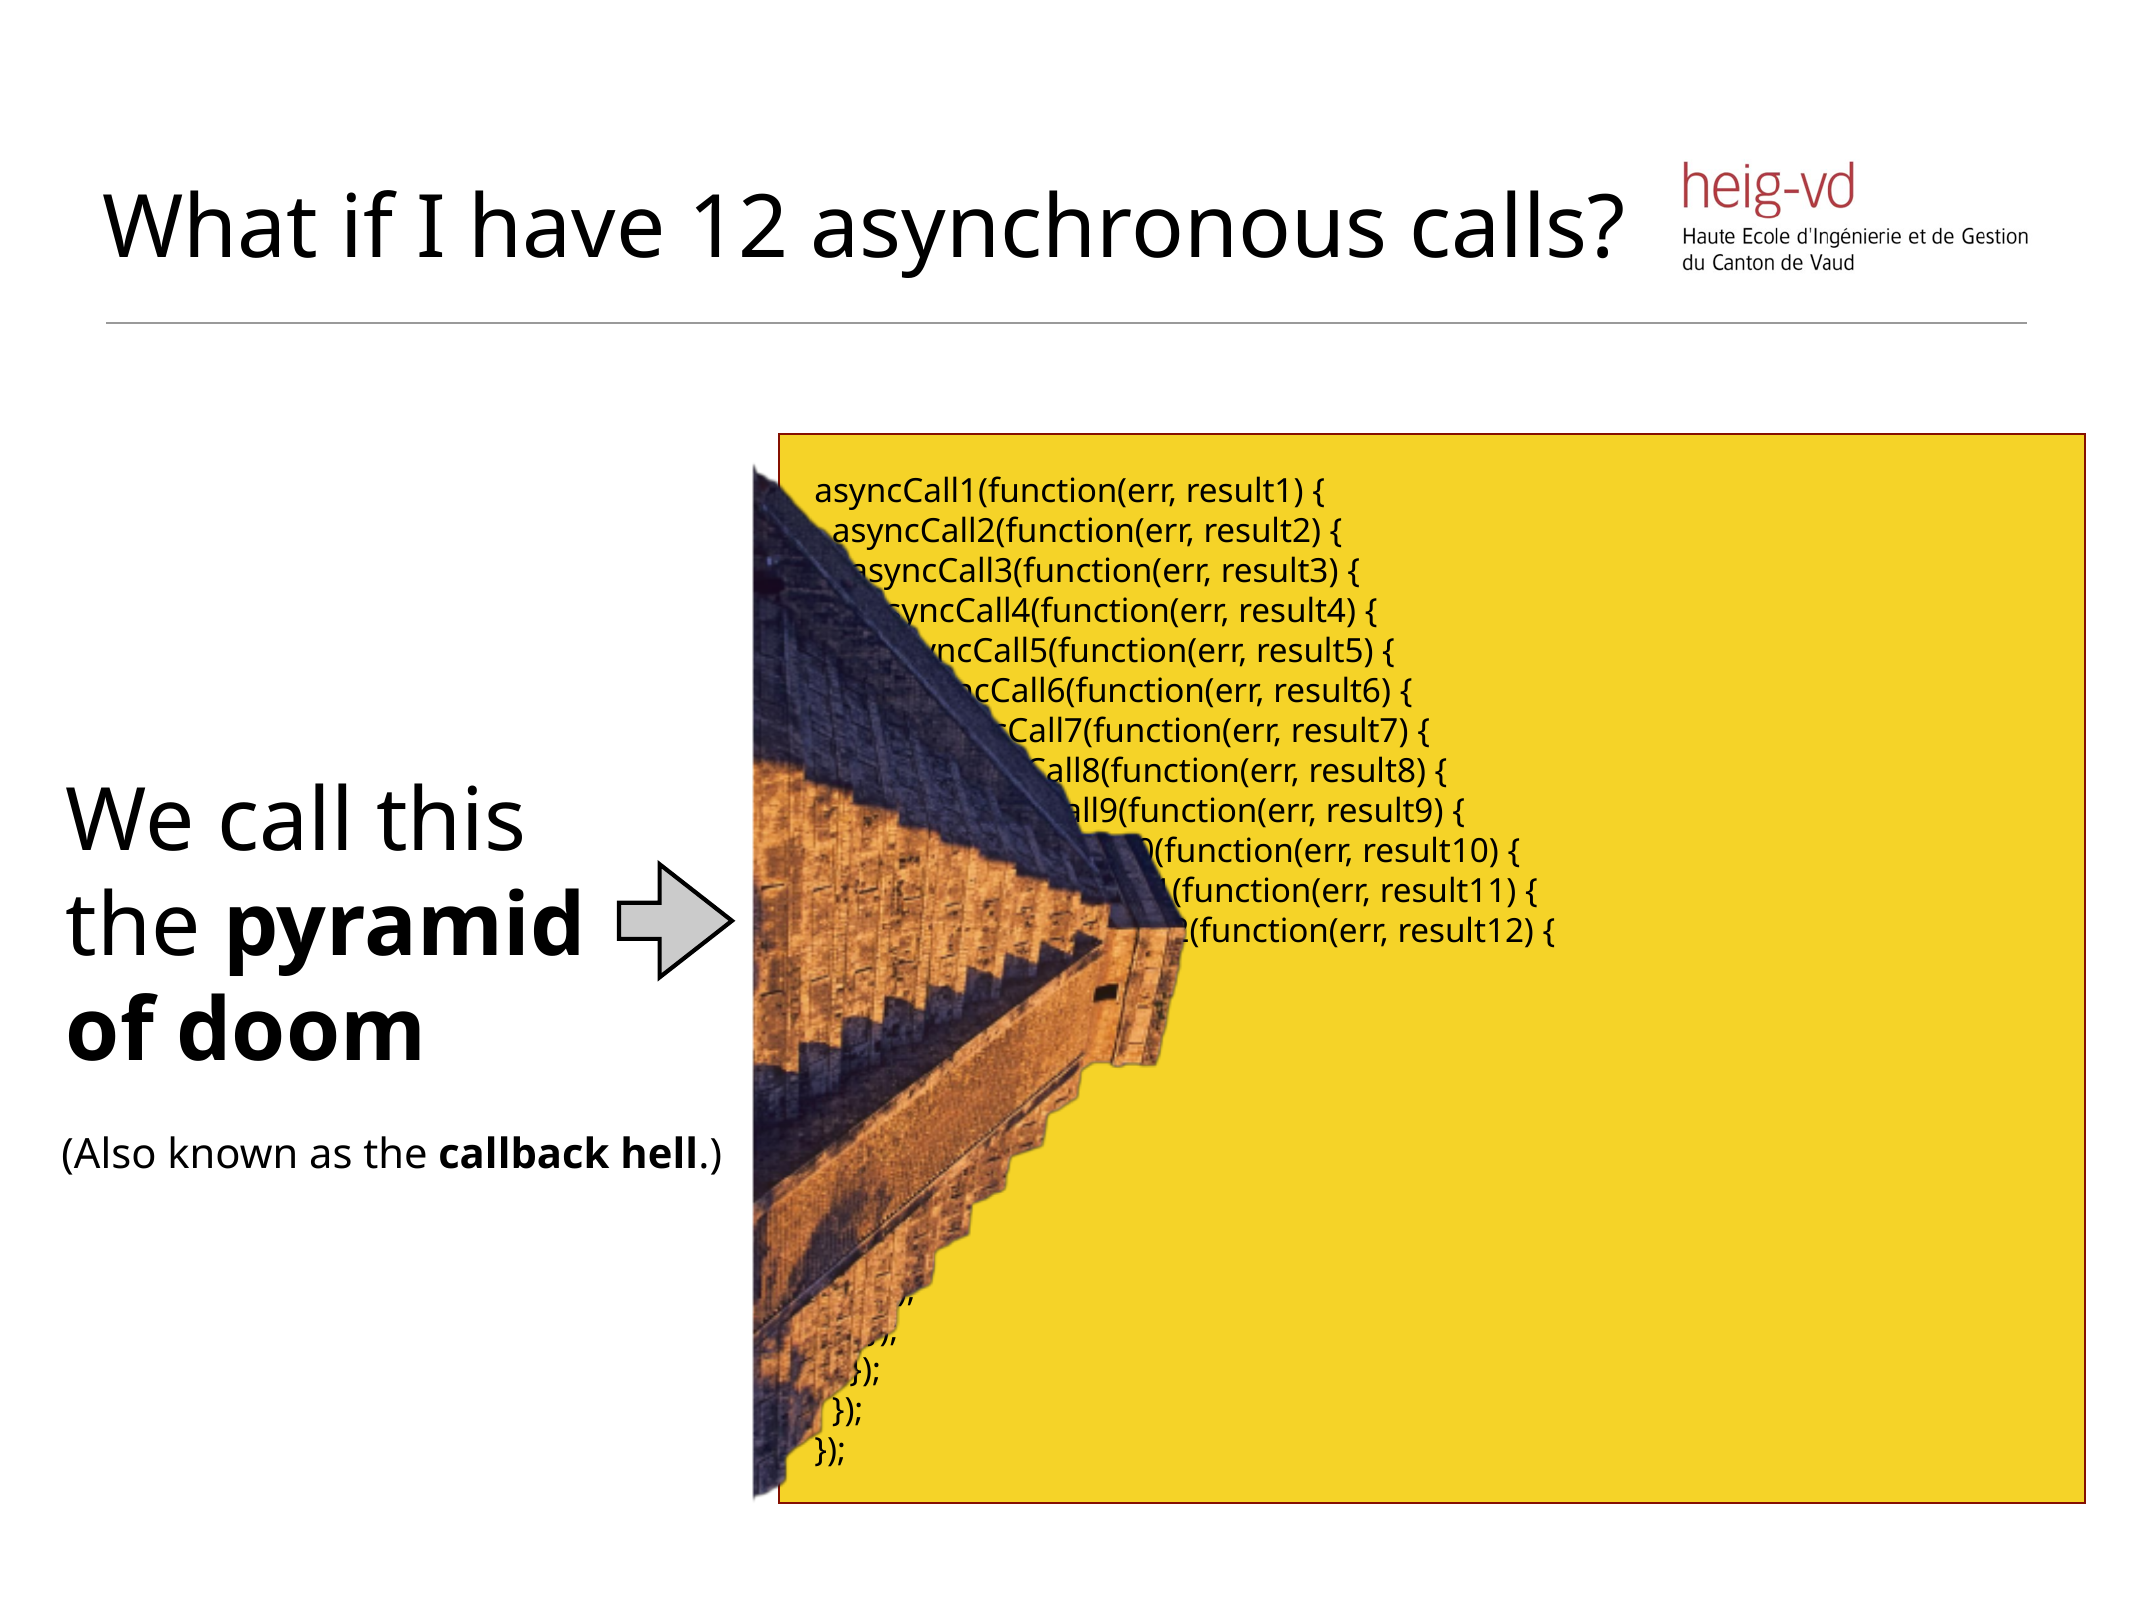

# What if I have 12 asynchronous calls?
asyncCall1(function(err, result1) {
 asyncCall2(function(err, result2) {
 asyncCall3(function(err, result3) {
 asyncCall4(function(err, result4) {
 asyncCall5(function(err, result5) {
 asyncCall6(function(err, result6) {
 asyncCall7(function(err, result7) {
 asyncCall8(function(err, result8) {
 asyncCall9(function(err, result9) {
 asyncCall10(function(err, result10) {
 asyncCall11(function(err, result11) {
 asyncCall12(function(err, result12) {
 // finally...
 });
 });
 });
 });
 });
 });
 });
 });
 });
 });
 });
});
We call this the pyramid of doom
(Also known as the callback hell.)